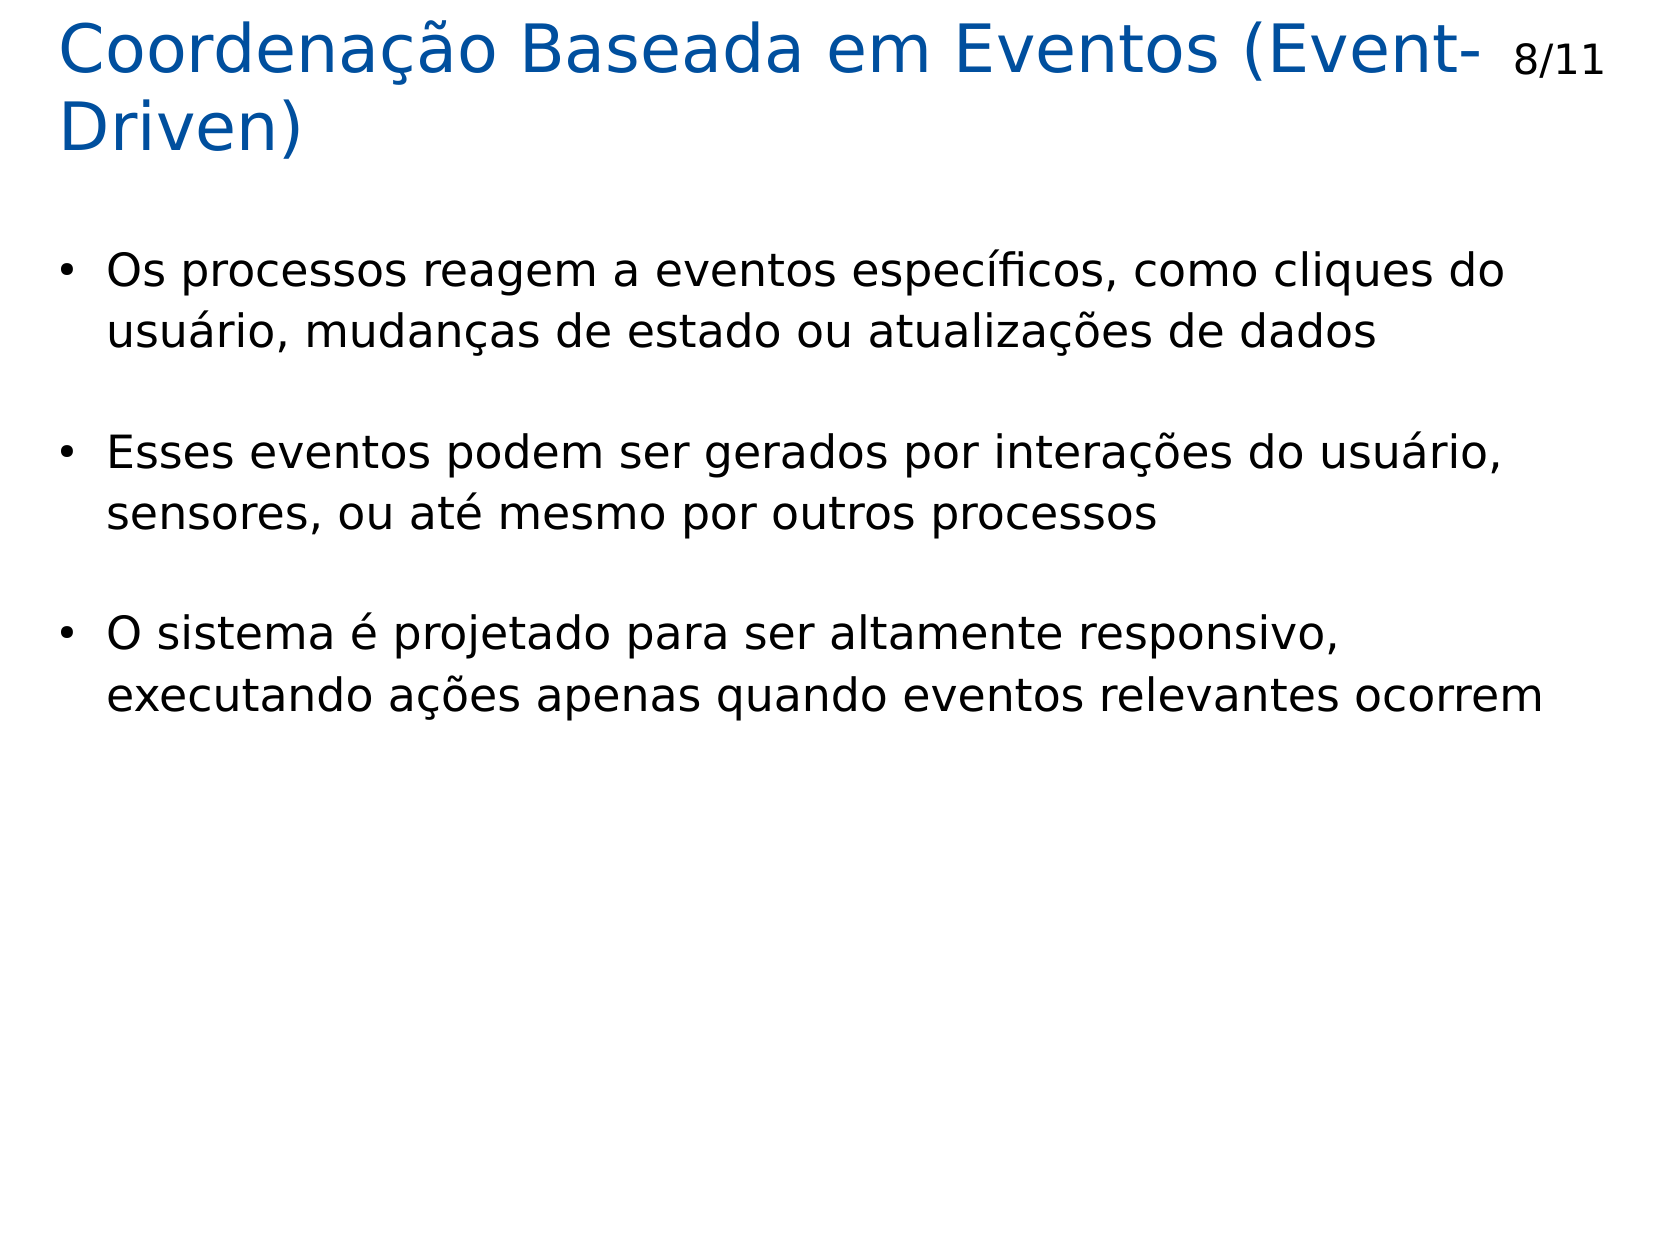

# Coordenação Baseada em Eventos (Event-Driven)
8
Os processos reagem a eventos específicos, como cliques do usuário, mudanças de estado ou atualizações de dados
Esses eventos podem ser gerados por interações do usuário, sensores, ou até mesmo por outros processos
O sistema é projetado para ser altamente responsivo, executando ações apenas quando eventos relevantes ocorrem